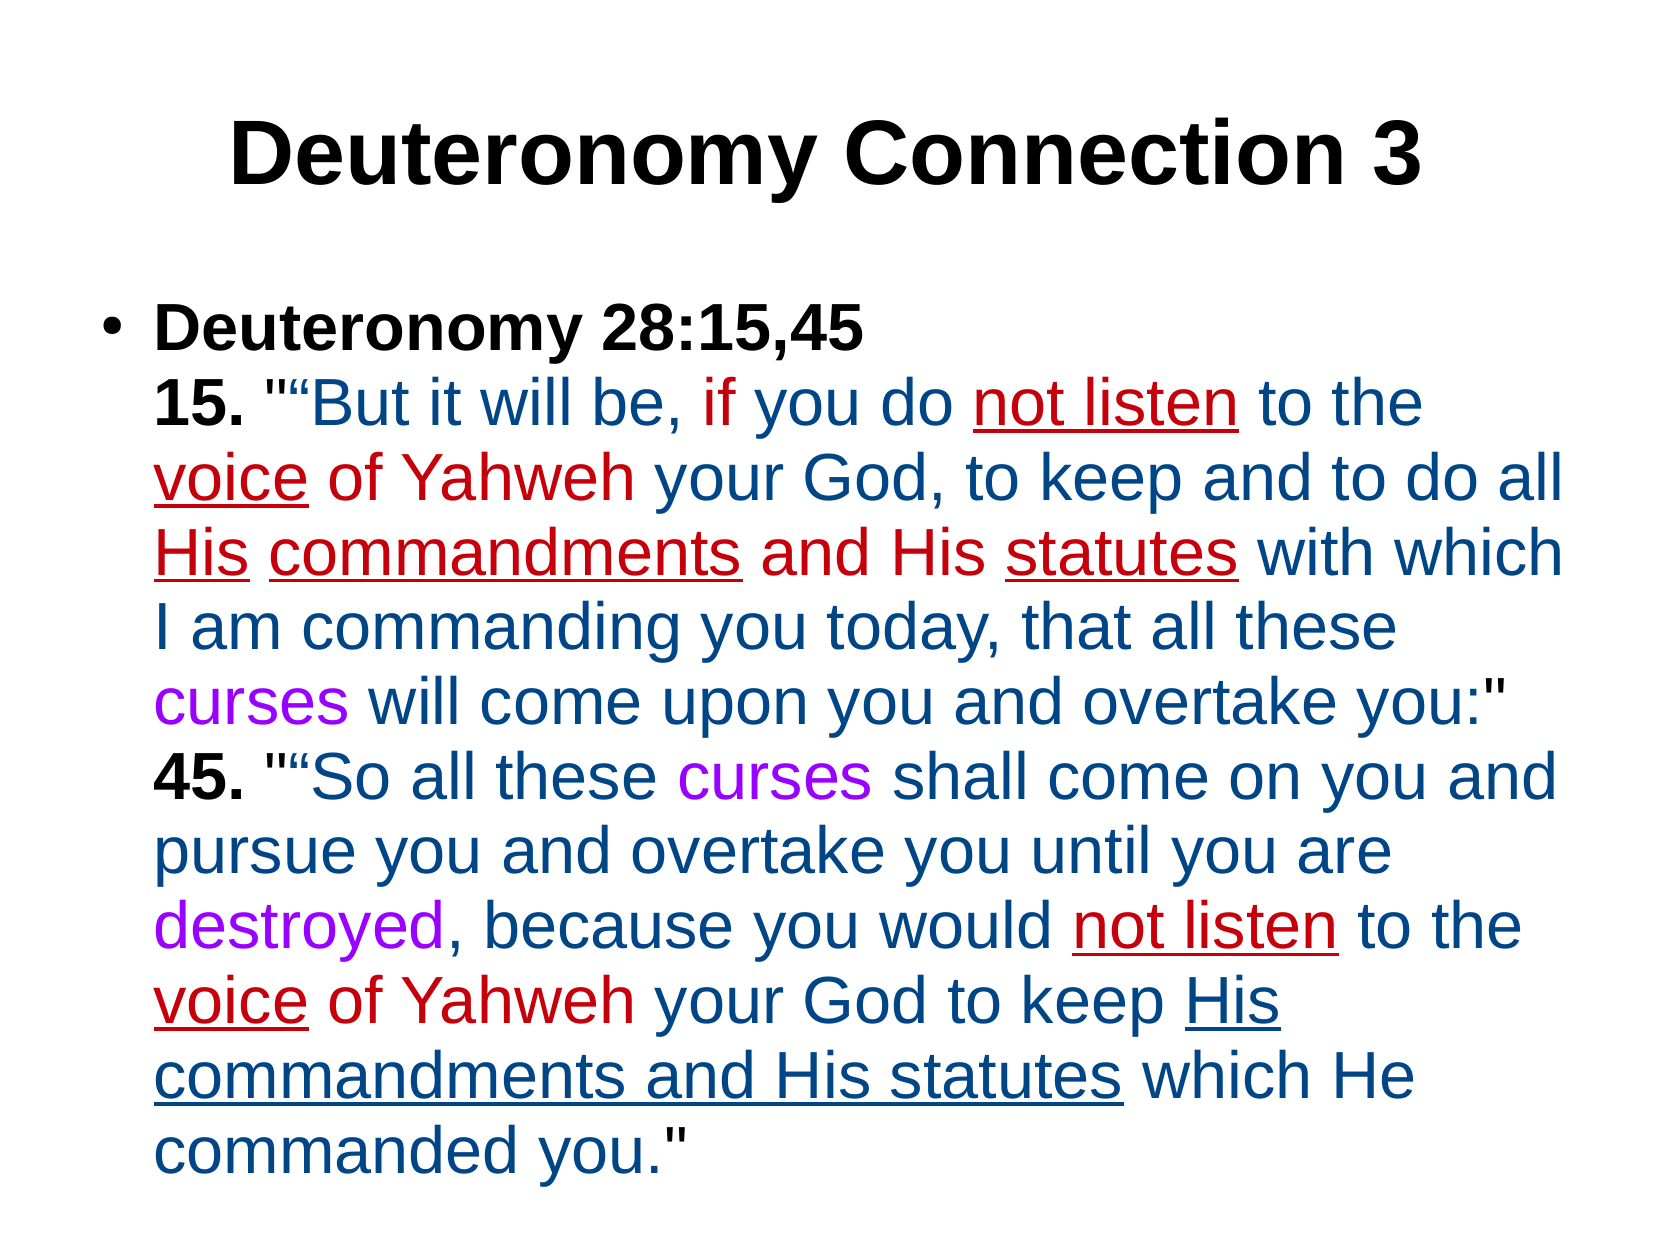

# Deuteronomy Connection 3
Deuteronomy 28:15,45
15. "“But it will be, if you do not listen to the voice of Yahweh your God, to keep and to do all His commandments and His statutes with which I am commanding you today, that all these curses will come upon you and overtake you:"
45. "“So all these curses shall come on you and pursue you and overtake you until you are destroyed, because you would not listen to the voice of Yahweh your God to keep His commandments and His statutes which He commanded you."